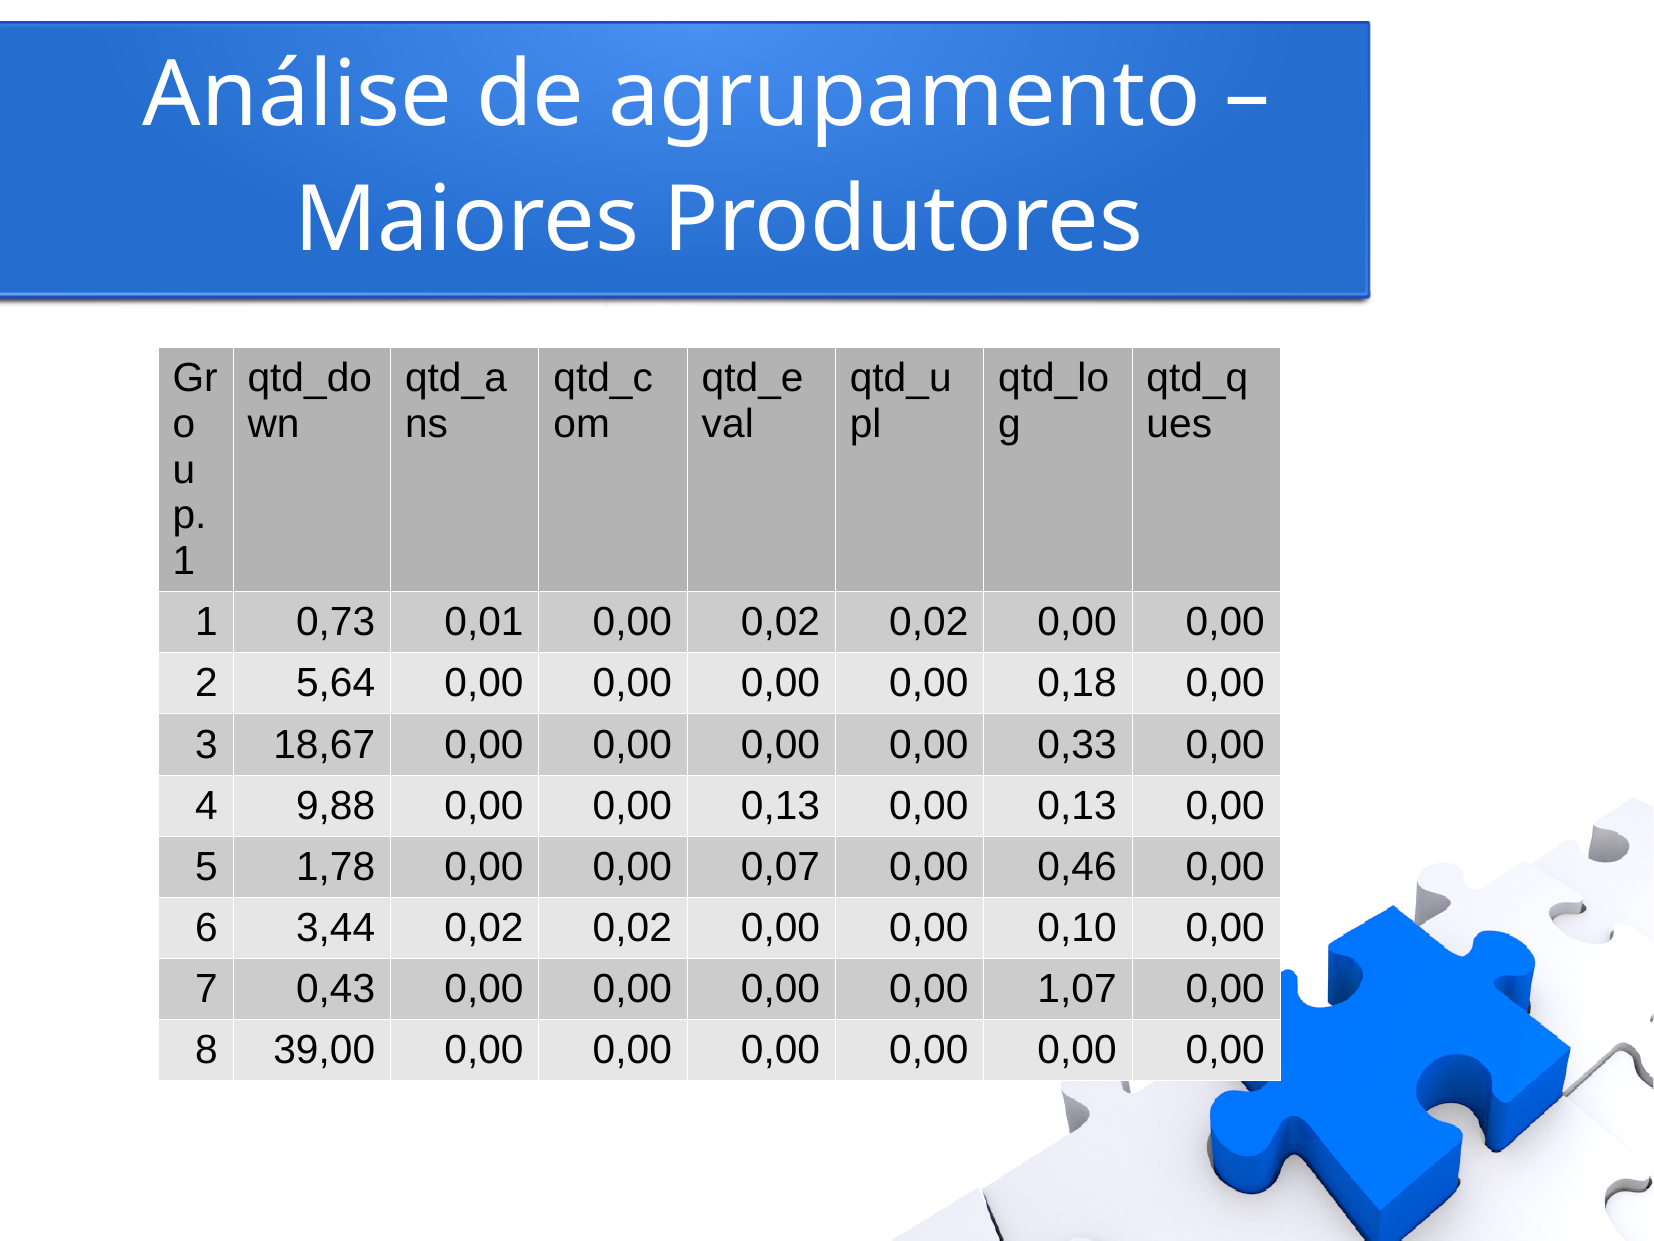

# Análise de agrupamento – Maiores Produtores
| Group.1 | qtd\_down | qtd\_ans | qtd\_com | qtd\_eval | qtd\_upl | qtd\_log | qtd\_ques |
| --- | --- | --- | --- | --- | --- | --- | --- |
| 1 | 0,73 | 0,01 | 0,00 | 0,02 | 0,02 | 0,00 | 0,00 |
| 2 | 5,64 | 0,00 | 0,00 | 0,00 | 0,00 | 0,18 | 0,00 |
| 3 | 18,67 | 0,00 | 0,00 | 0,00 | 0,00 | 0,33 | 0,00 |
| 4 | 9,88 | 0,00 | 0,00 | 0,13 | 0,00 | 0,13 | 0,00 |
| 5 | 1,78 | 0,00 | 0,00 | 0,07 | 0,00 | 0,46 | 0,00 |
| 6 | 3,44 | 0,02 | 0,02 | 0,00 | 0,00 | 0,10 | 0,00 |
| 7 | 0,43 | 0,00 | 0,00 | 0,00 | 0,00 | 1,07 | 0,00 |
| 8 | 39,00 | 0,00 | 0,00 | 0,00 | 0,00 | 0,00 | 0,00 |